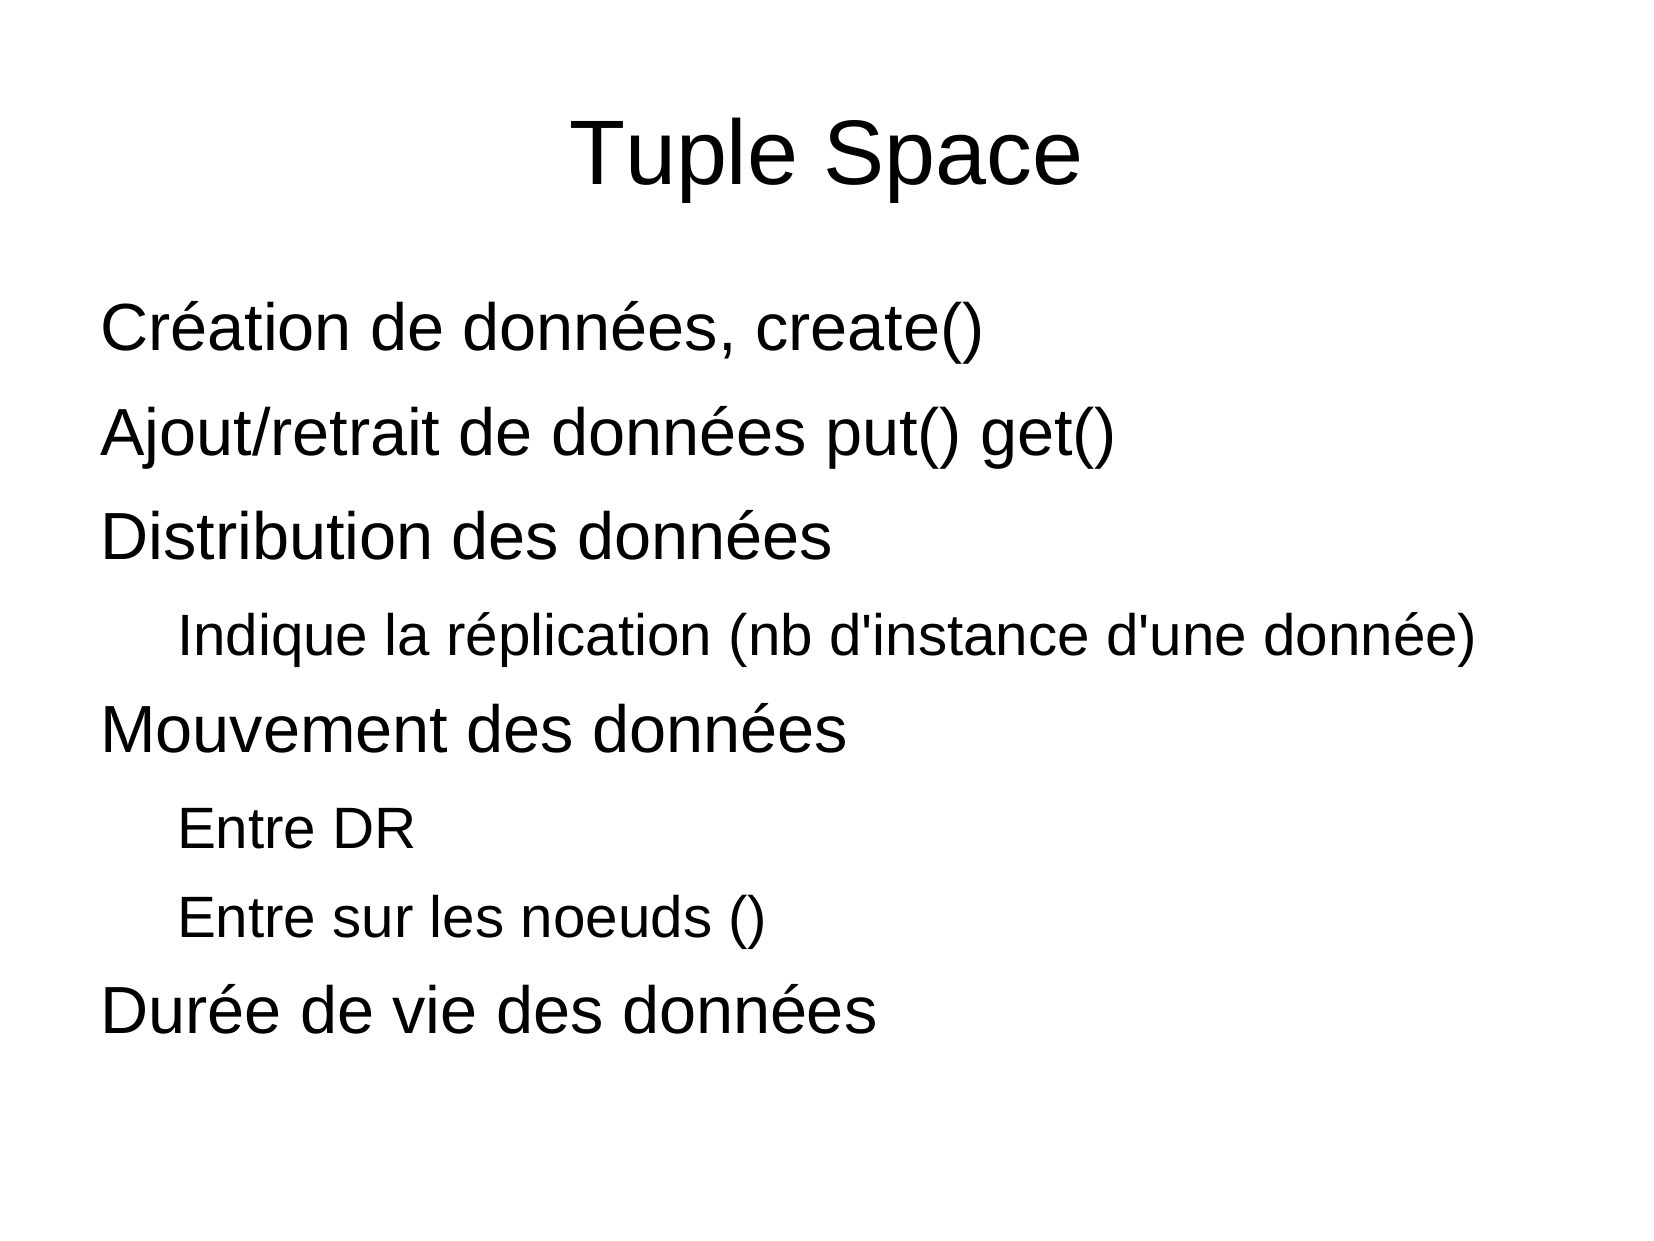

# Tuple Space
Création de données, create()
Ajout/retrait de données put() get()
Distribution des données
Indique la réplication (nb d'instance d'une donnée)
Mouvement des données
Entre DR
Entre sur les noeuds ()
Durée de vie des données